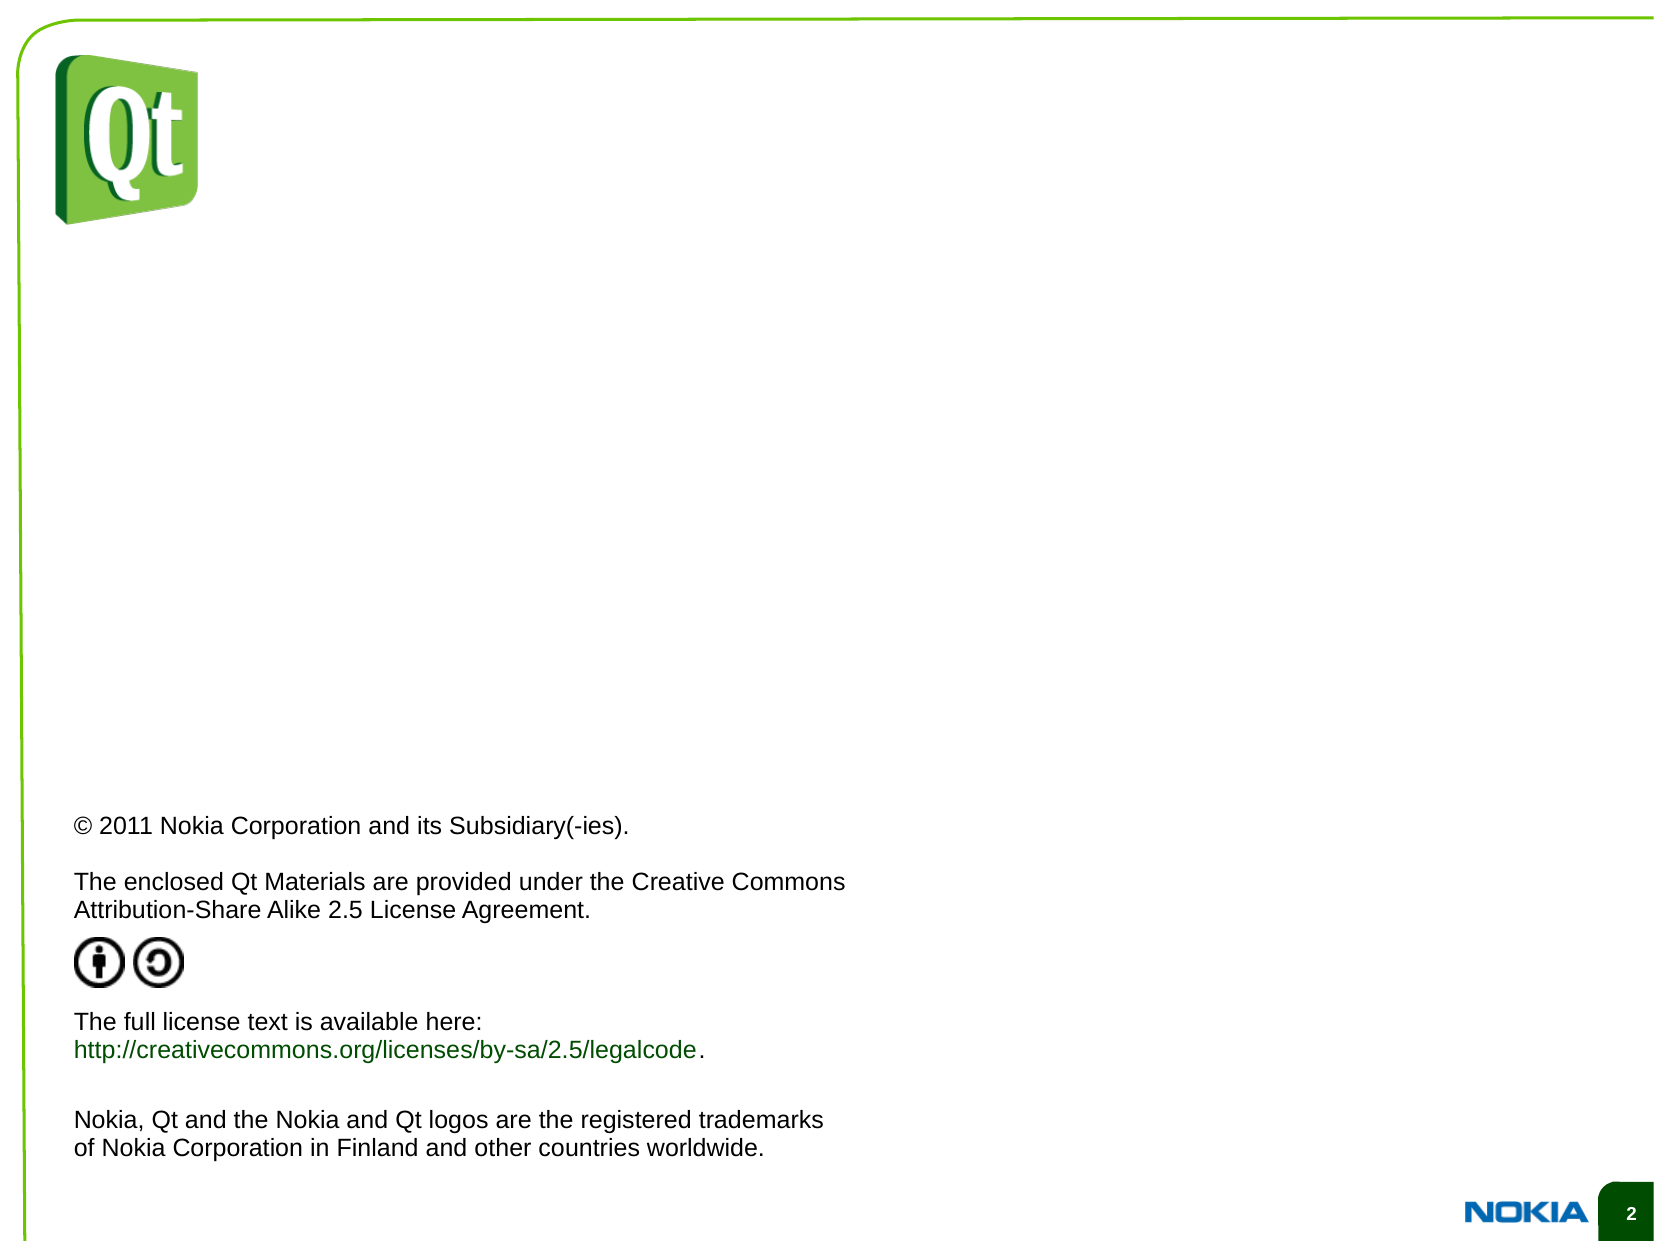

© 2011 Nokia Corporation and its Subsidiary(-ies).
The enclosed Qt Materials are provided under the Creative Commons
Attribution-Share Alike 2.5 License Agreement.
The full license text is available here:
http://creativecommons.org/licenses/by-sa/2.5/legalcode.
Nokia, Qt and the Nokia and Qt logos are the registered trademarks
of Nokia Corporation in Finland and other countries worldwide.